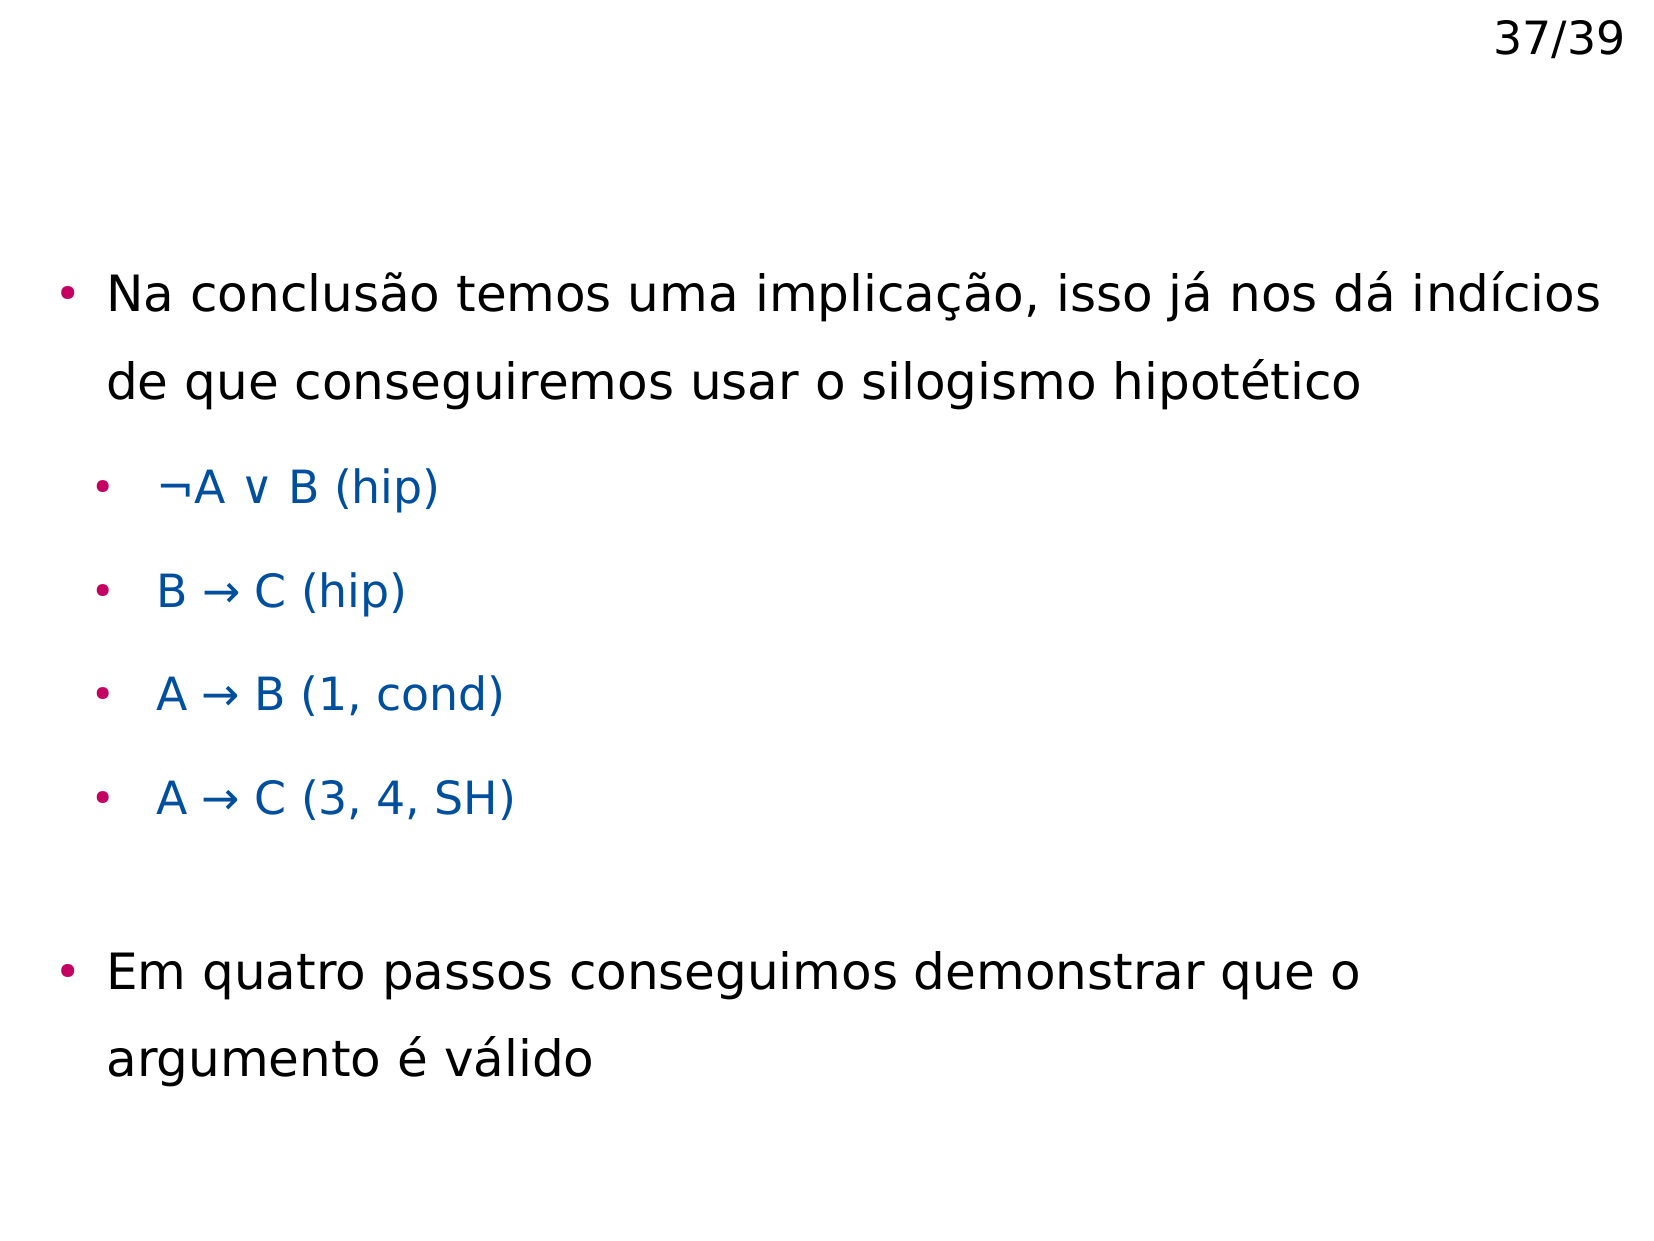

37
#
Na conclusão temos uma implicação, isso já nos dá indícios de que conseguiremos usar o silogismo hipotético
 ¬A ∨ B (hip)
 B → C (hip)
 A → B (1, cond)
 A → C (3, 4, SH)
Em quatro passos conseguimos demonstrar que o argumento é válido